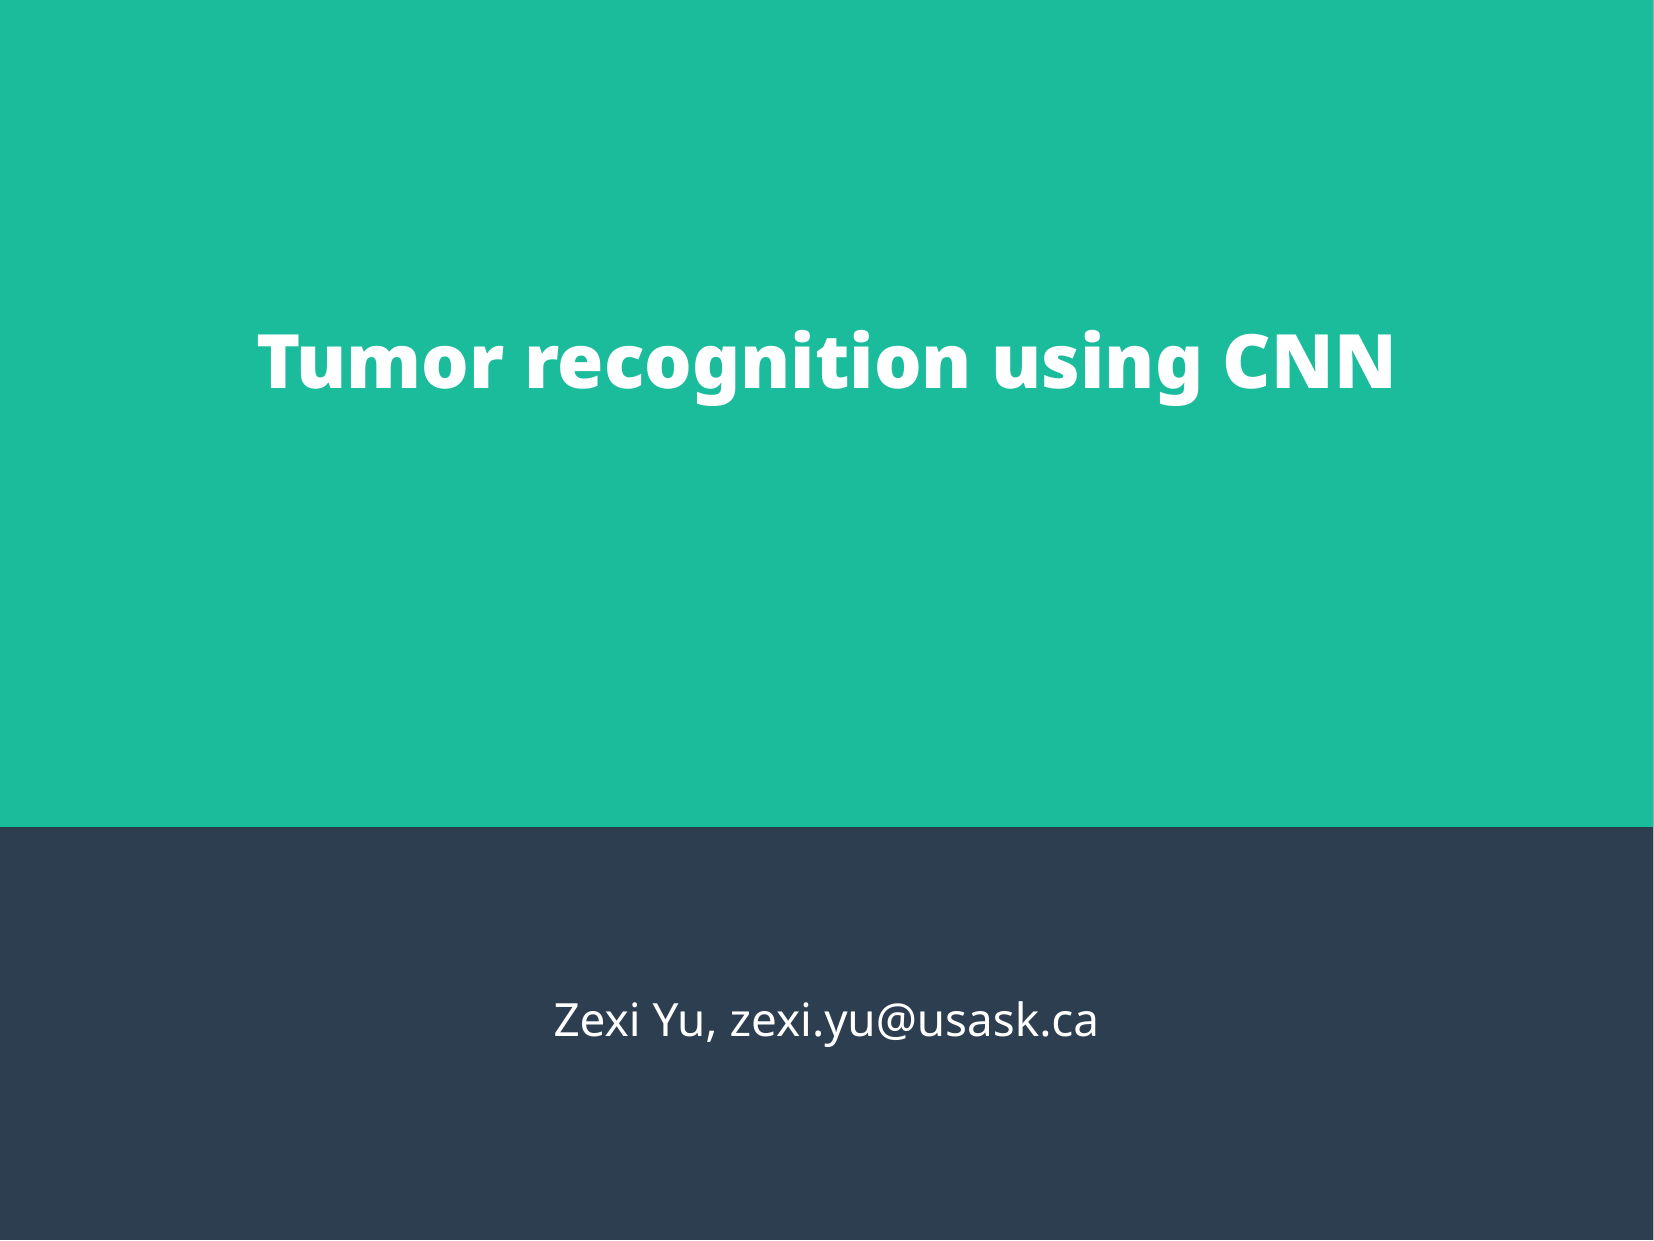

# Tumor recognition using CNN
Zexi Yu, zexi.yu@usask.ca